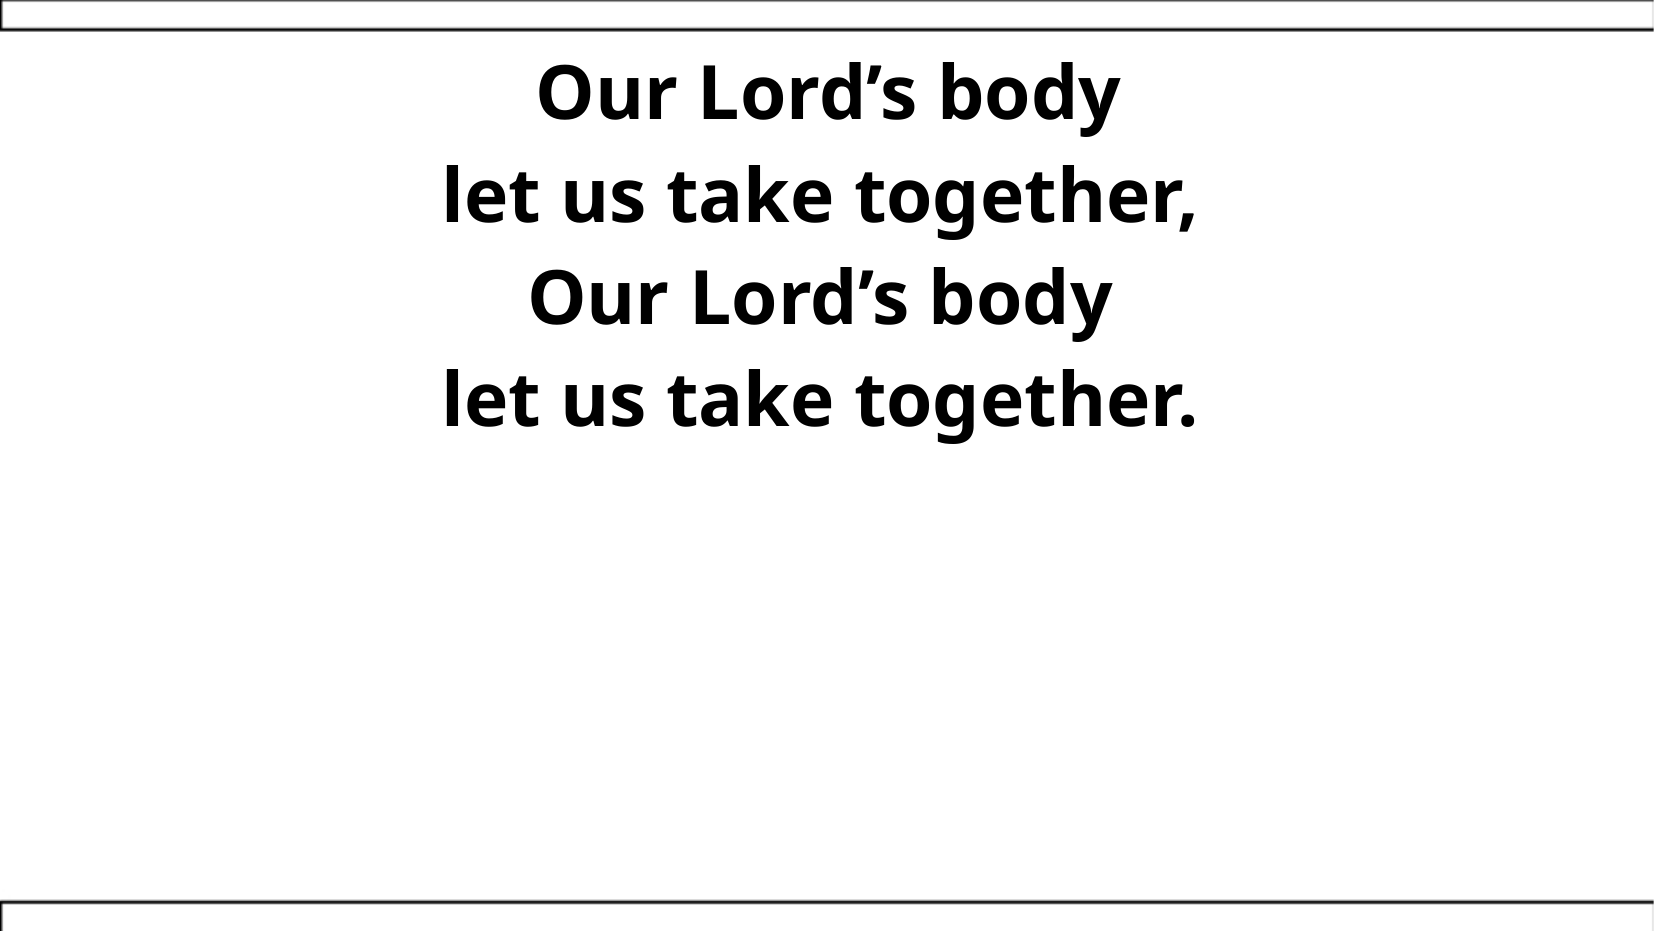

Our Lord’s body
let us take together,
Our Lord’s body
let us take together.